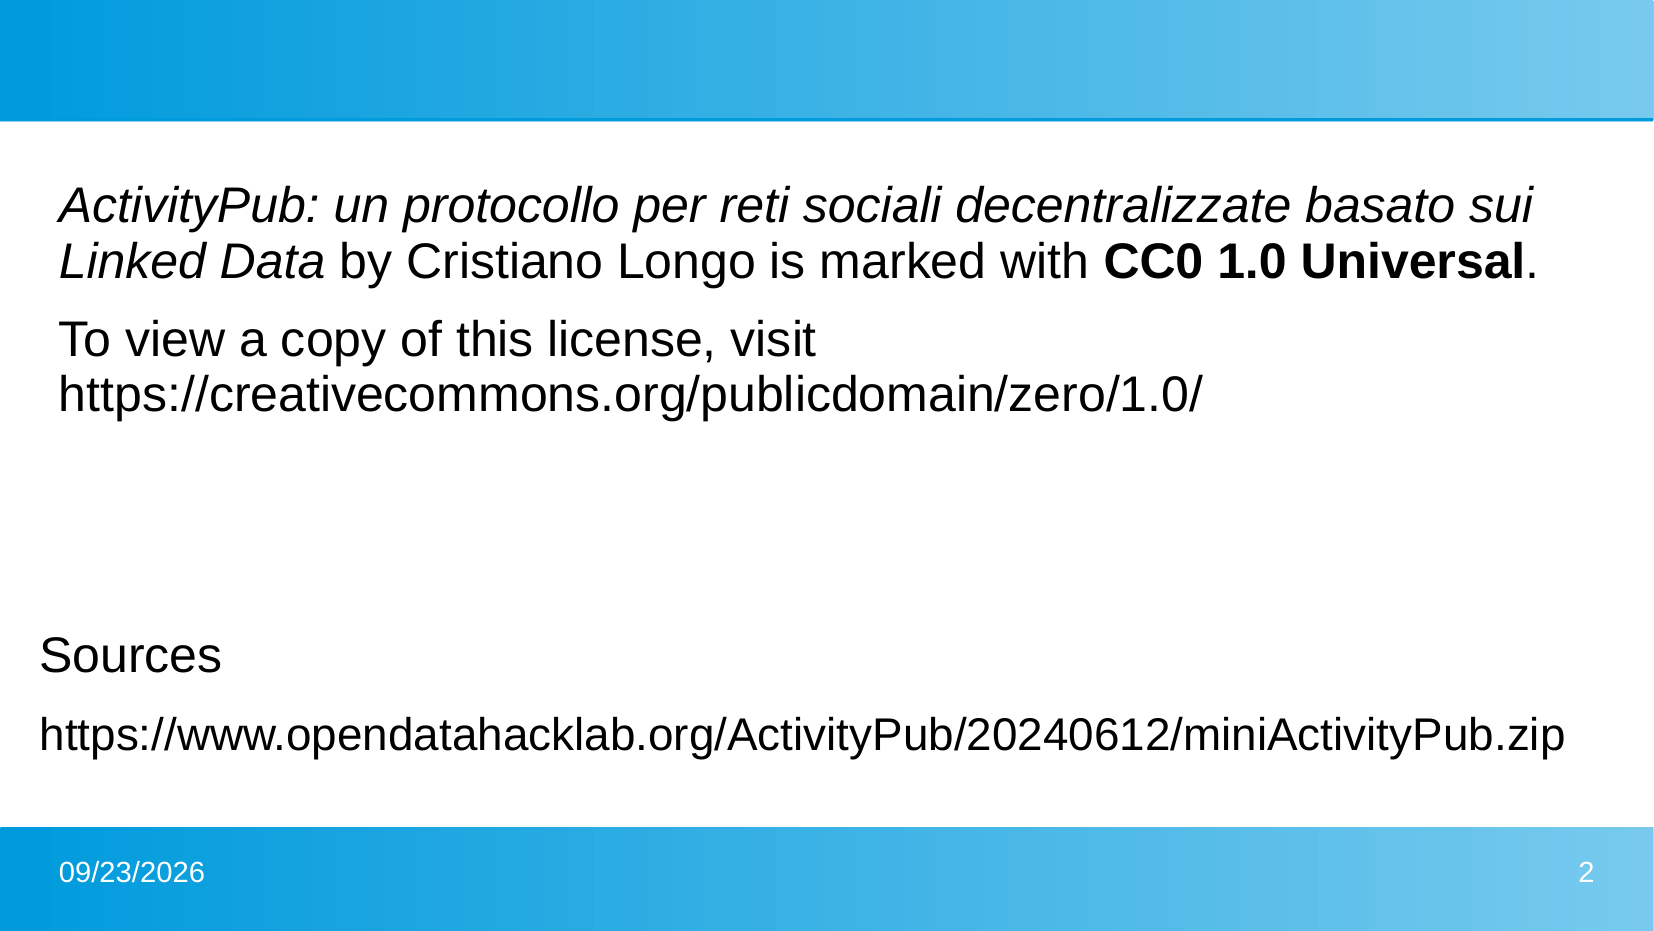

#
ActivityPub: un protocollo per reti sociali decentralizzate basato sui Linked Data by Cristiano Longo is marked with CC0 1.0 Universal.
To view a copy of this license, visit https://creativecommons.org/publicdomain/zero/1.0/
Sources
https://www.opendatahacklab.org/ActivityPub/20240612/miniActivityPub.zip
2